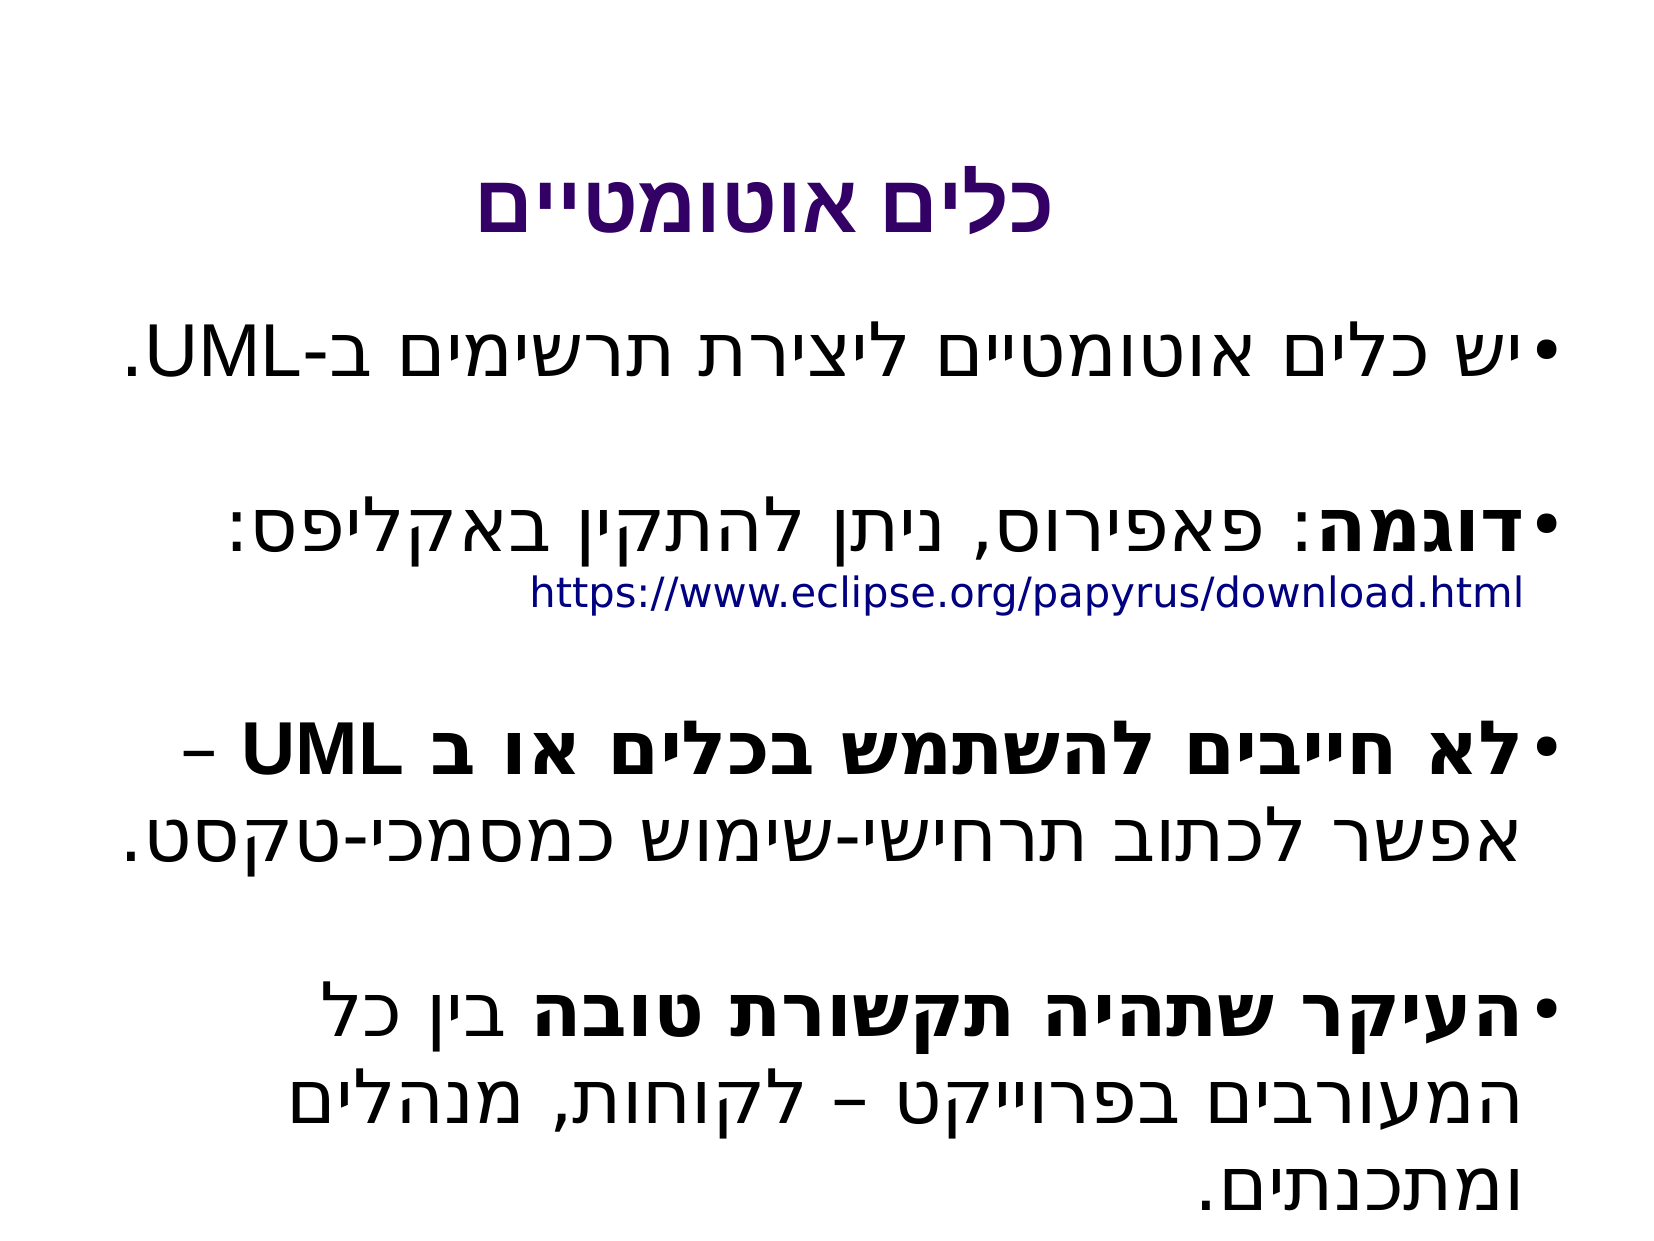

# כלים אוטומטיים
יש כלים אוטומטיים ליצירת תרשימים ב-UML.
דוגמה: פאפירוס, ניתן להתקין באקליפס: https://www.eclipse.org/papyrus/download.html
לא חייבים להשתמש בכלים או ב UML – אפשר לכתוב תרחישי-שימוש כמסמכי-טקסט.
העיקר שתהיה תקשורת טובה בין כל המעורבים בפרוייקט – לקוחות, מנהלים ומתכנתים.